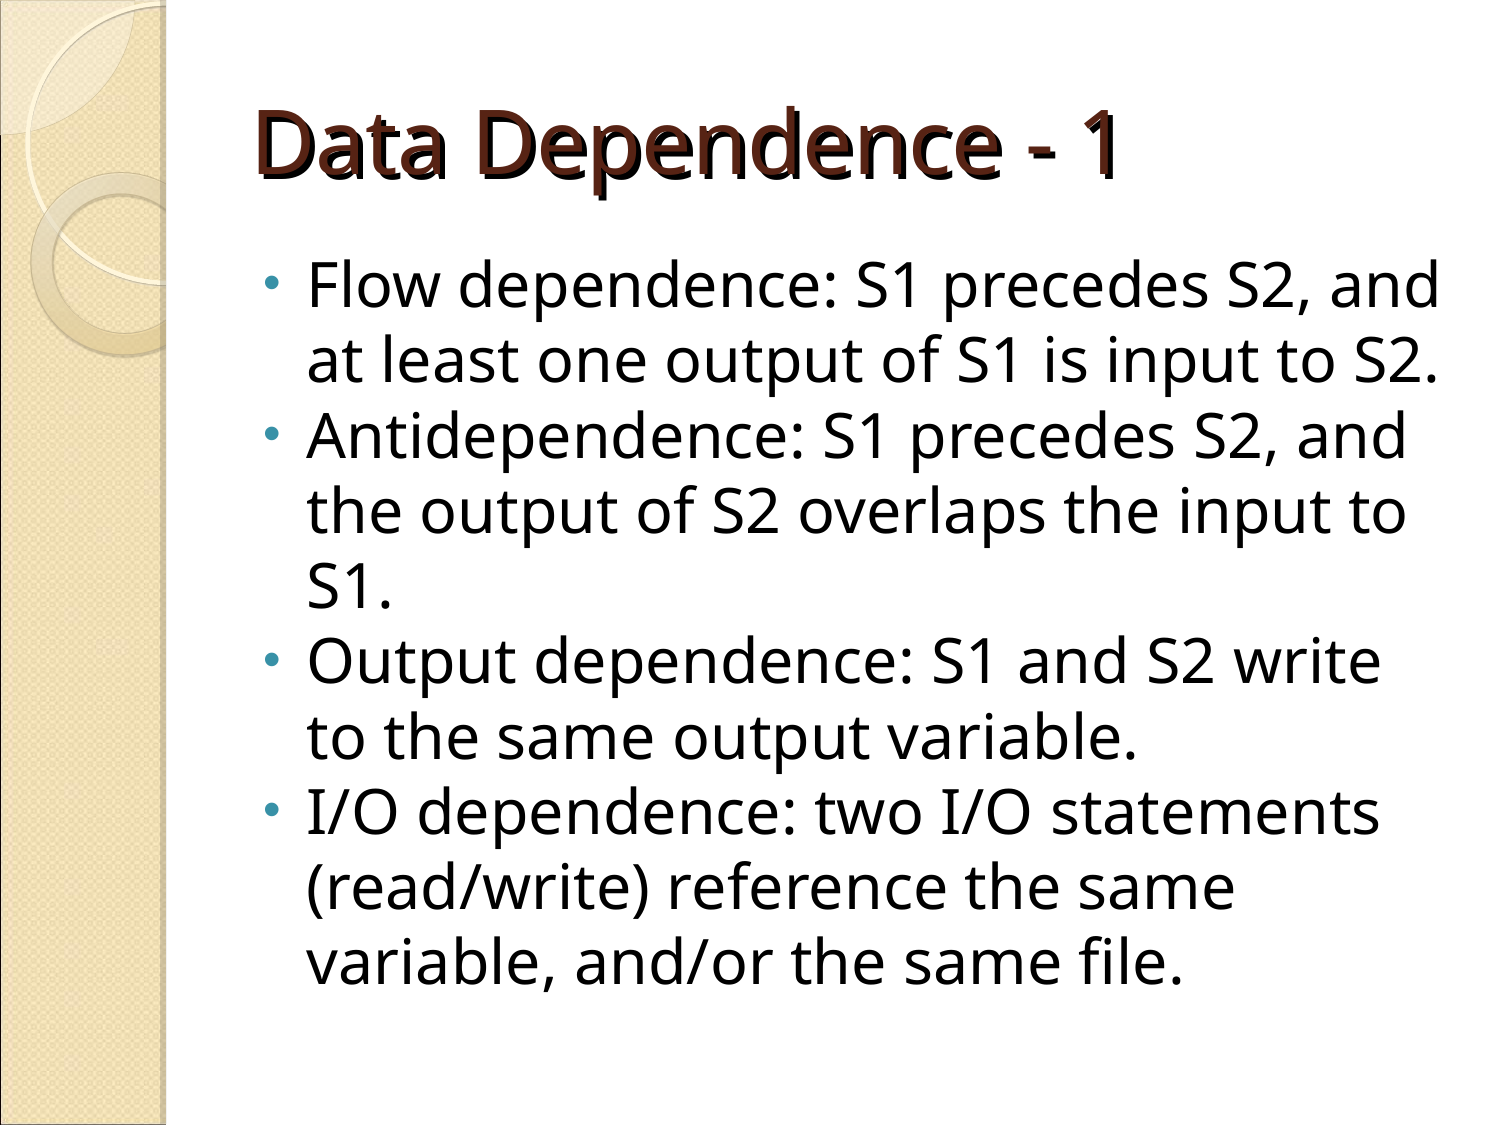

# Data Dependence - 1
Flow dependence: S1 precedes S2, and at least one output of S1 is input to S2.
Antidependence: S1 precedes S2, and the output of S2 overlaps the input to S1.
Output dependence: S1 and S2 write to the same output variable.
I/O dependence: two I/O statements (read/write) reference the same variable, and/or the same file.